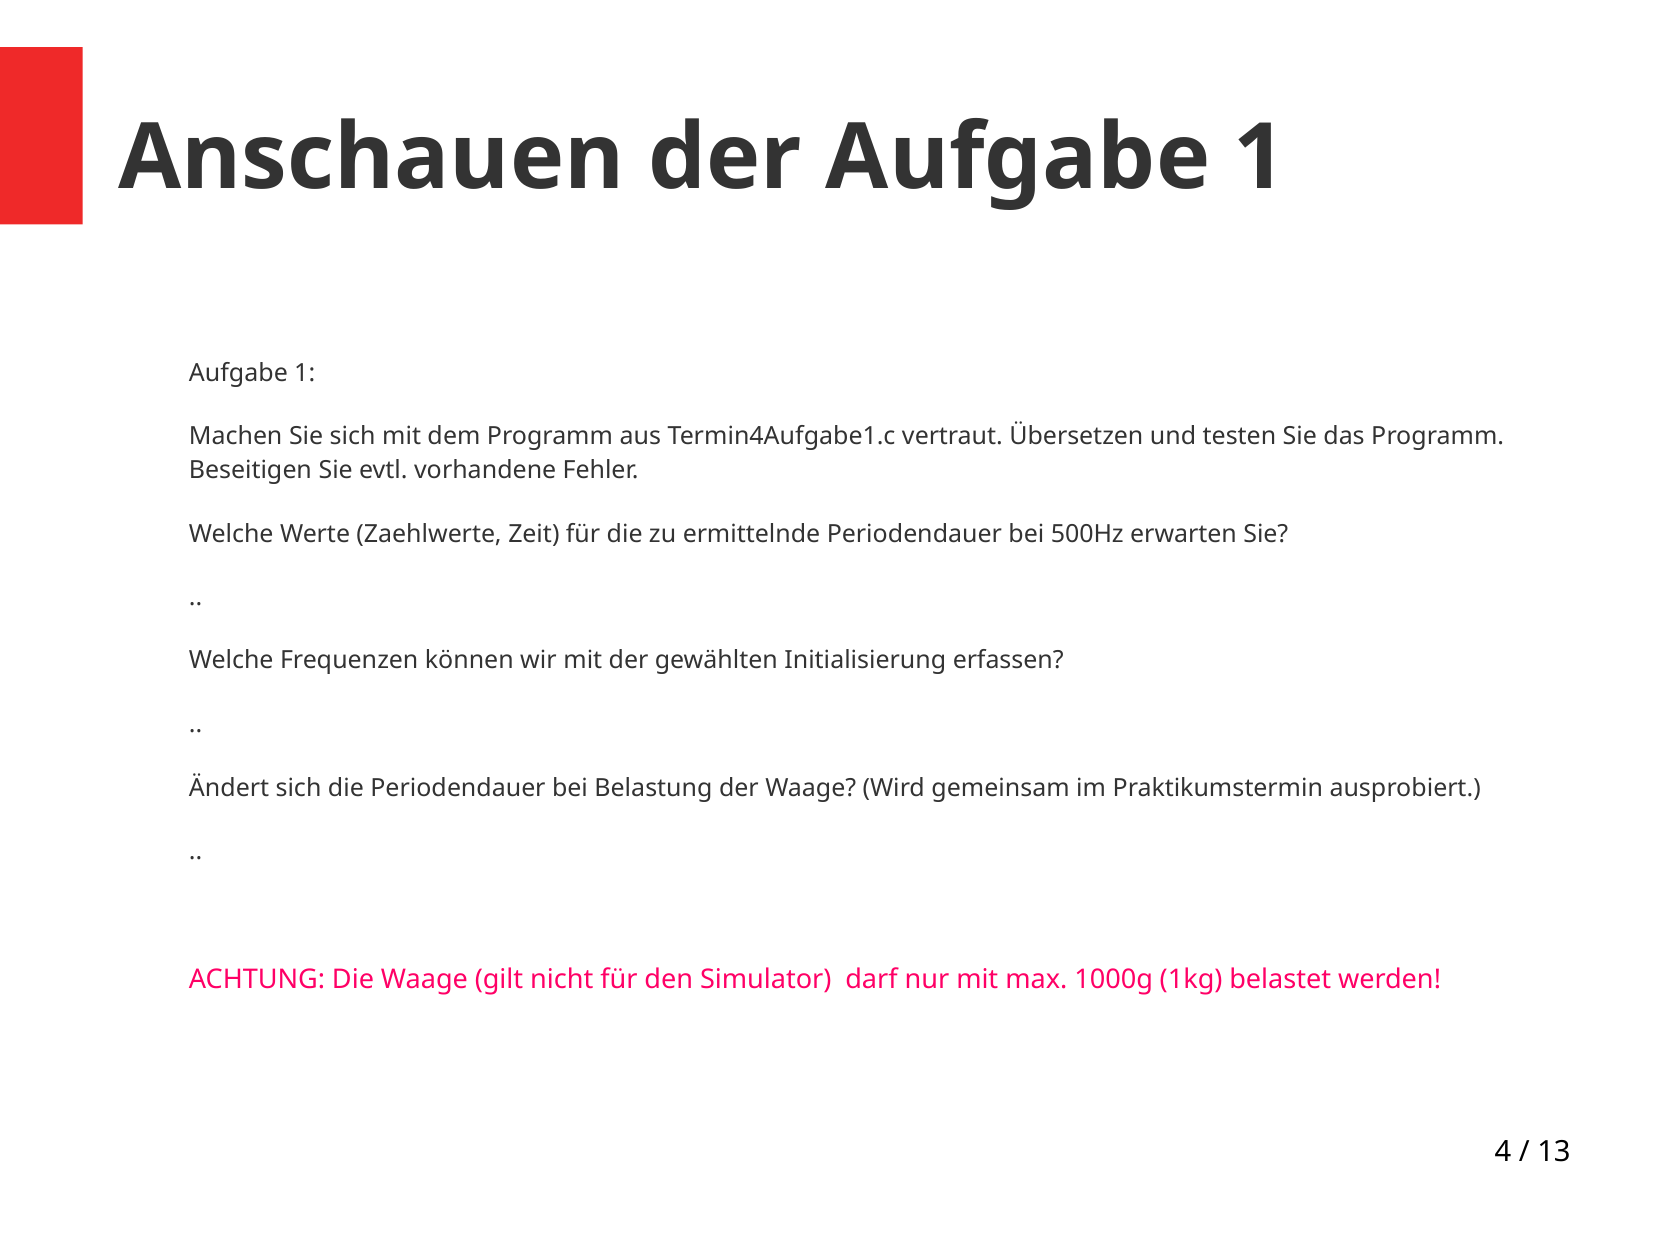

# Anschauen der Aufgabe 1
Aufgabe 1:
Machen Sie sich mit dem Programm aus Termin4Aufgabe1.c vertraut. Übersetzen und testen Sie das Programm. Beseitigen Sie evtl. vorhandene Fehler.
Welche Werte (Zaehlwerte, Zeit) für die zu ermittelnde Periodendauer bei 500Hz erwarten Sie?
..
Welche Frequenzen können wir mit der gewählten Initialisierung erfassen?
..
Ändert sich die Periodendauer bei Belastung der Waage? (Wird gemeinsam im Praktikumstermin ausprobiert.)
..
ACHTUNG: Die Waage (gilt nicht für den Simulator) darf nur mit max. 1000g (1kg) belastet werden!
4